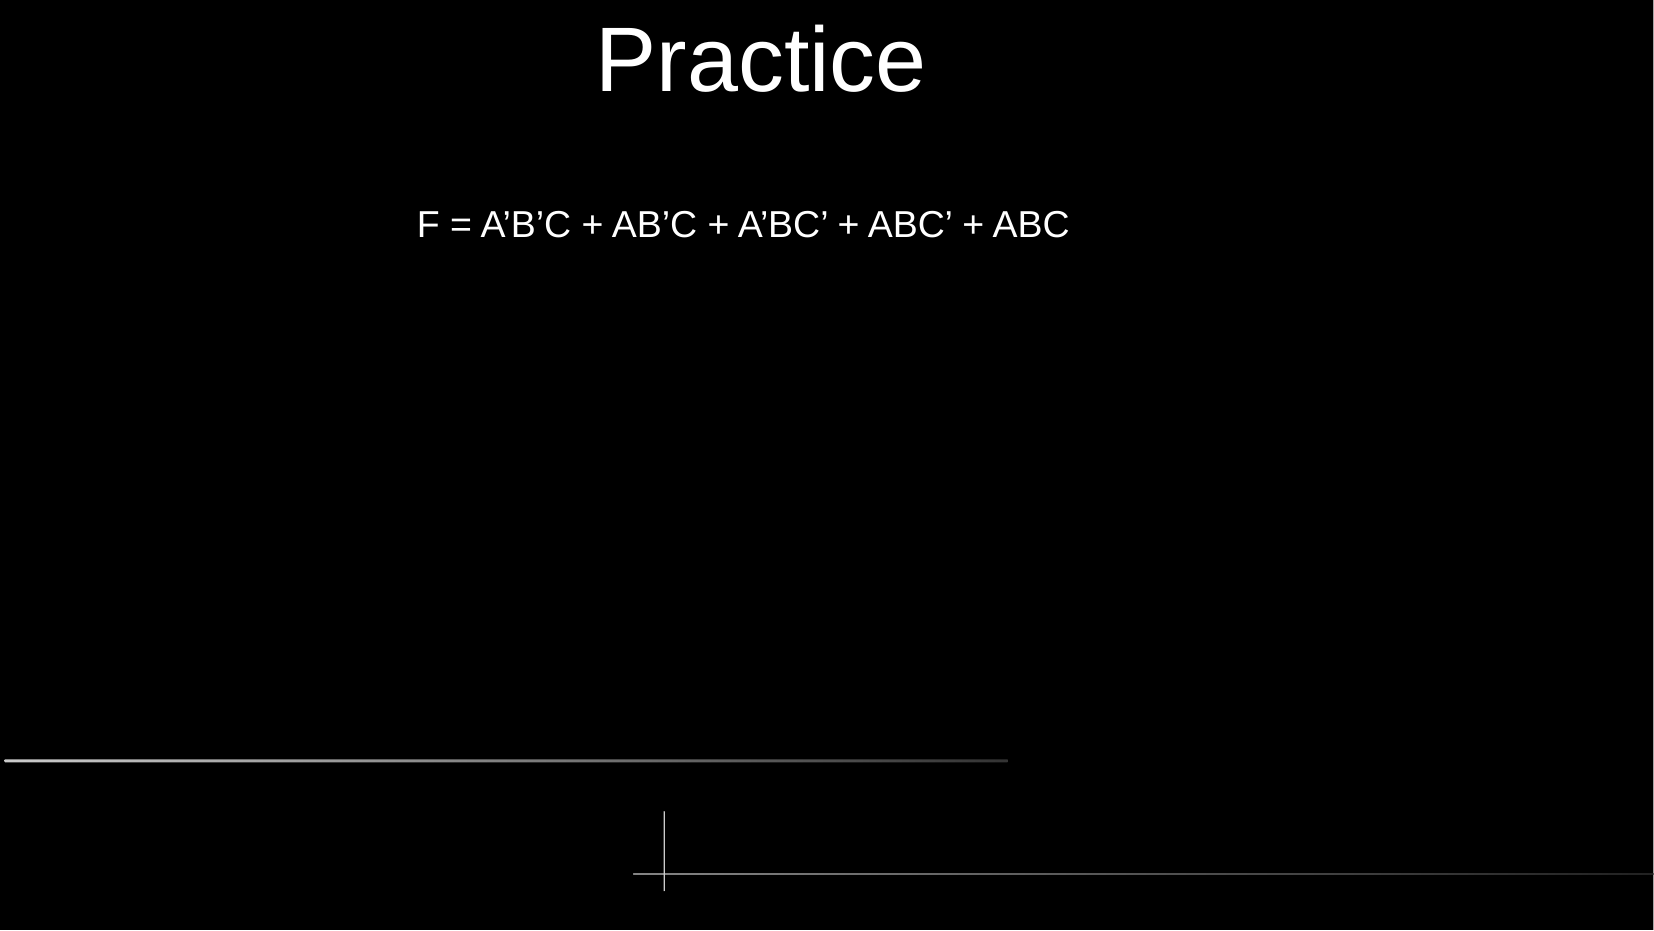

# Practice
F = A’B’C + AB’C + A’BC’ + ABC’ + ABC